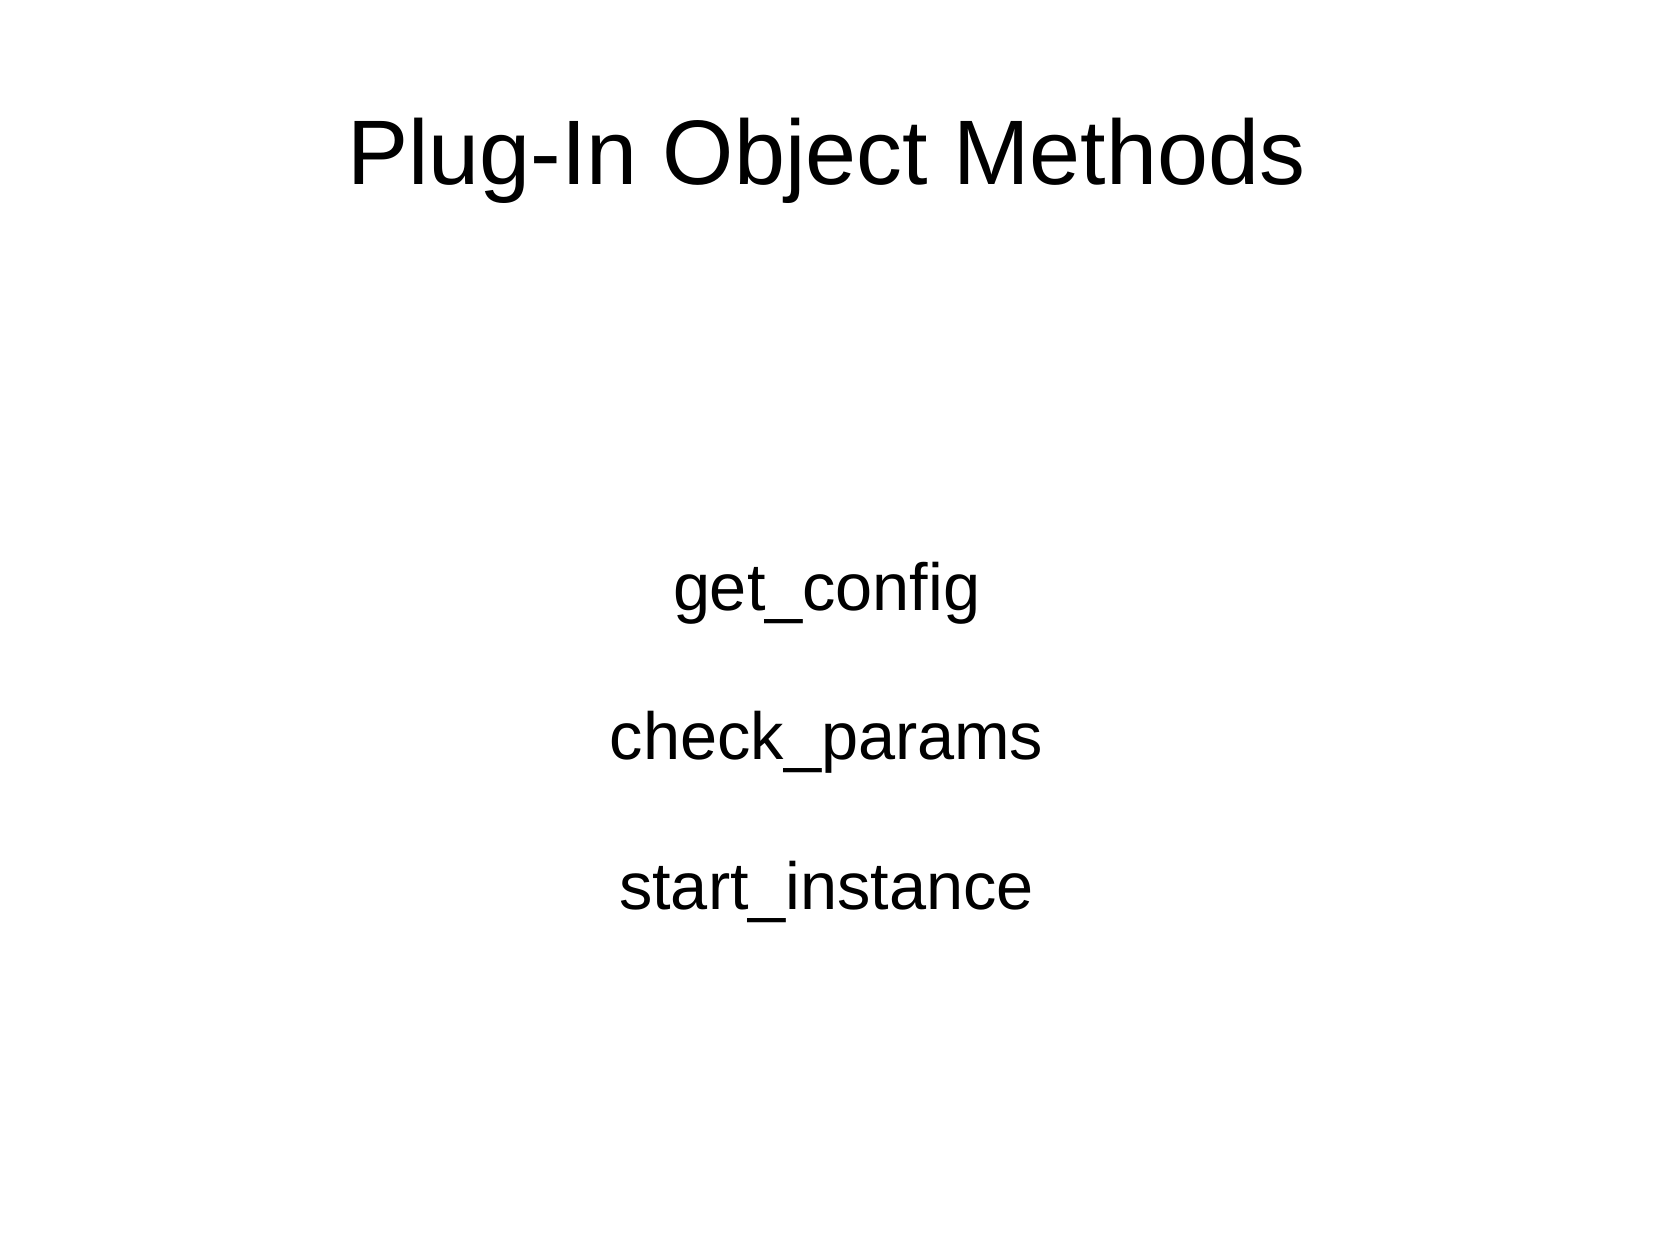

# Plug-In Object Methods
get_config
check_params
start_instance